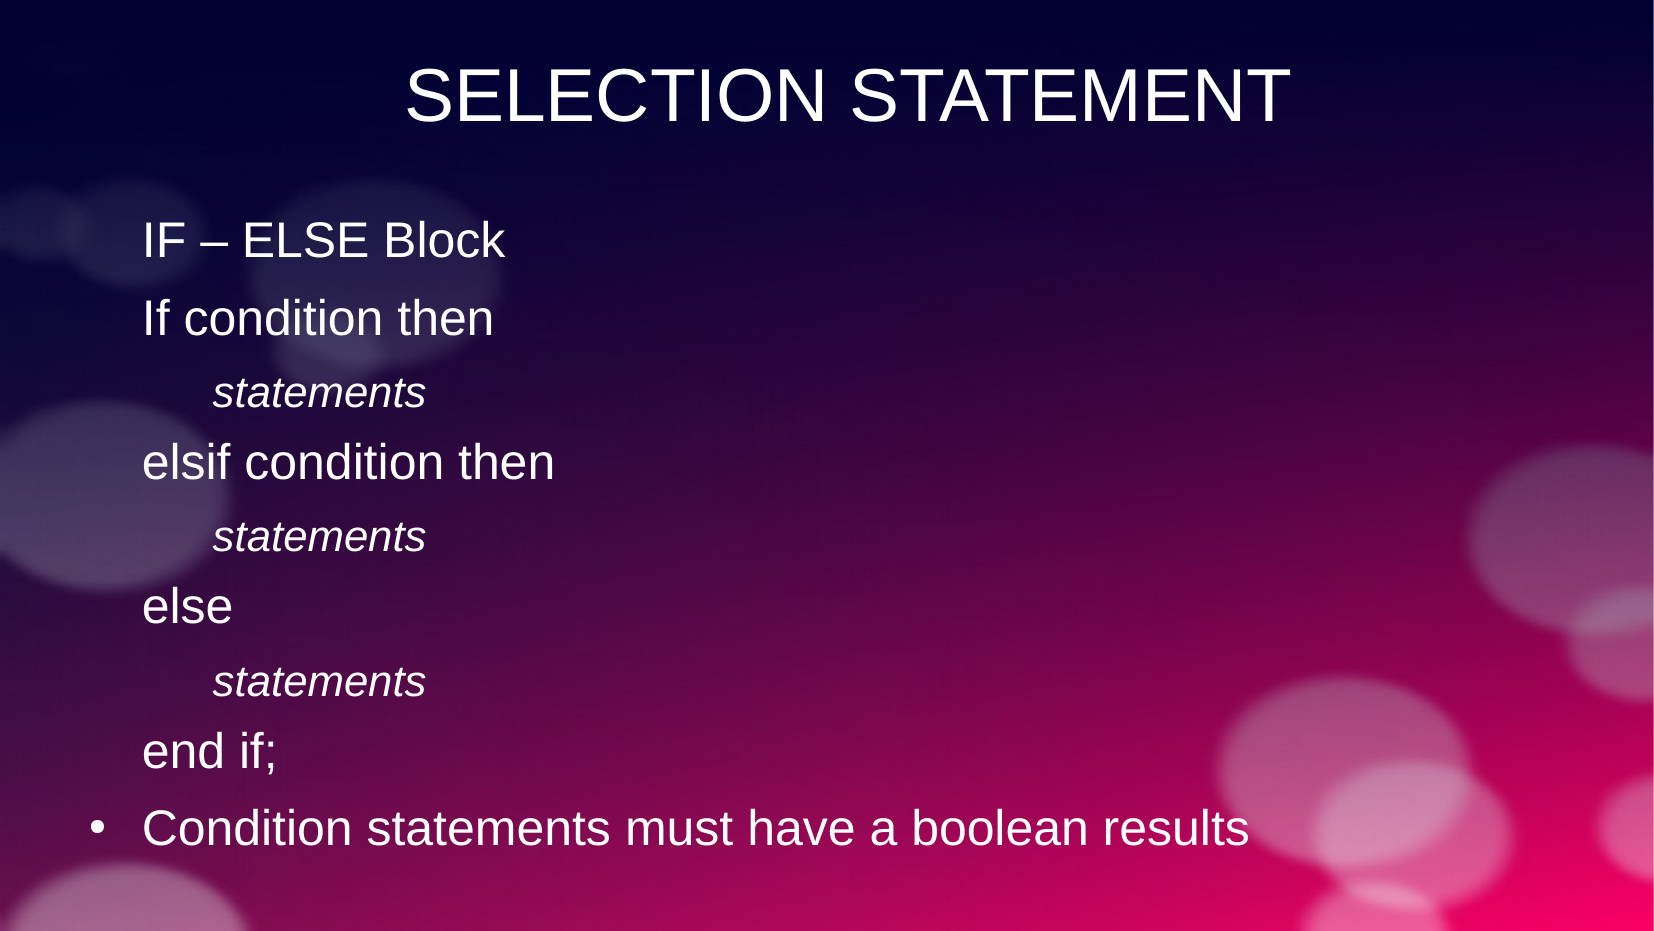

# SELECTION STATEMENT
IF – ELSE Block
If condition then
statements
elsif condition then
statements
else
statements
end if;
Condition statements must have a boolean results